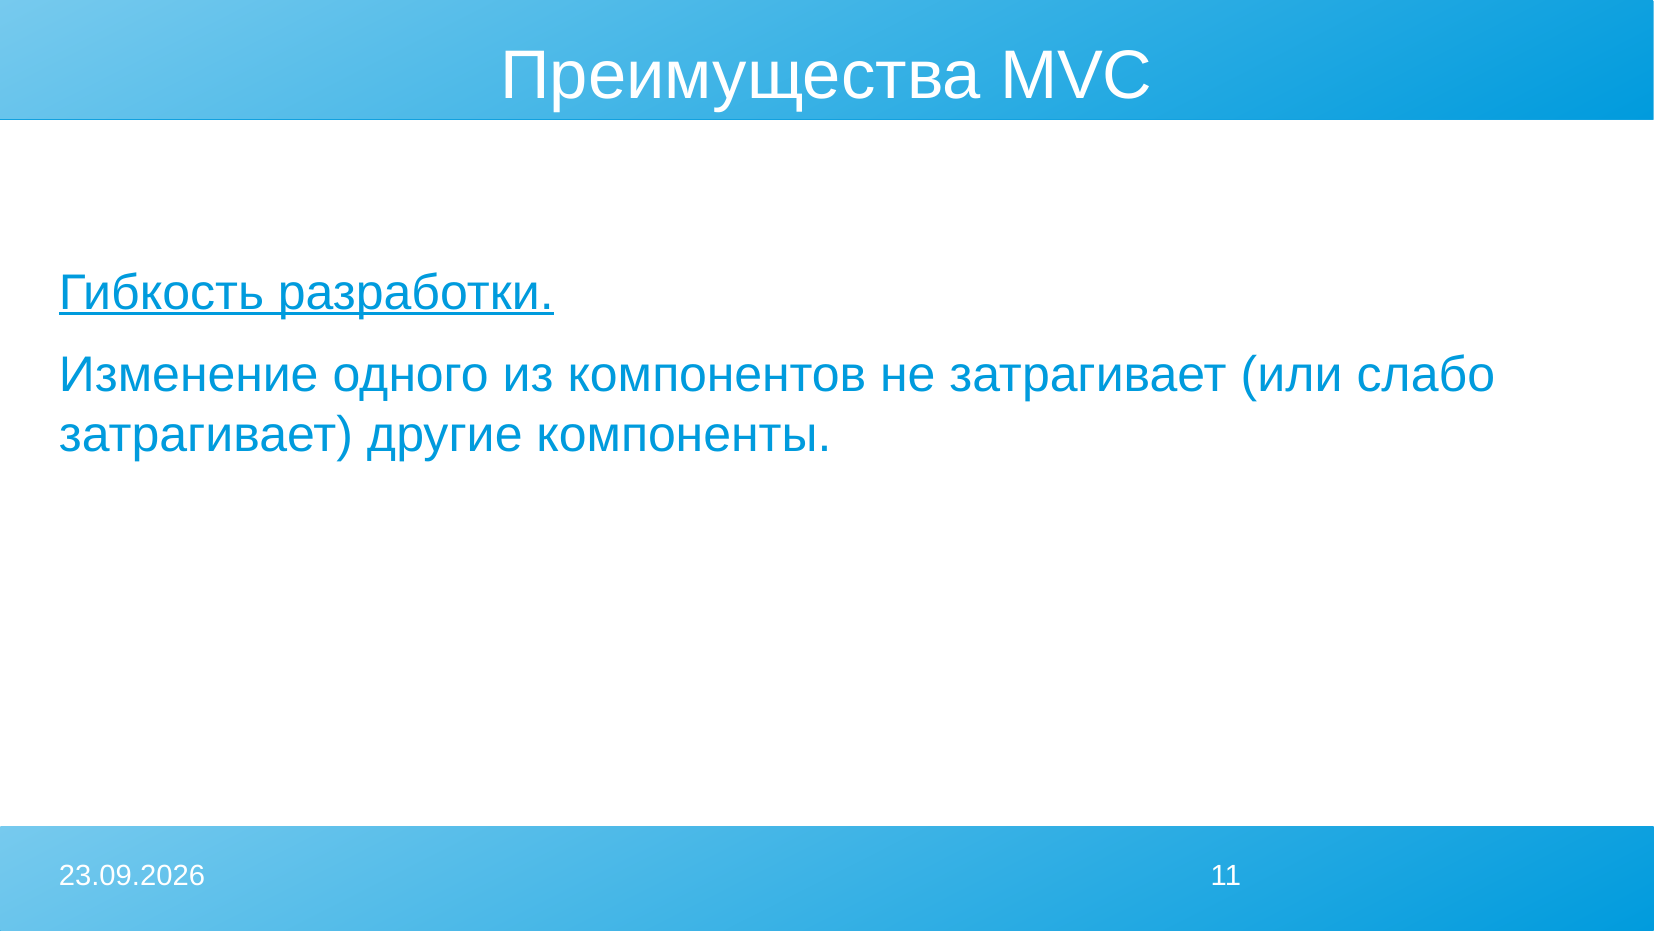

# Преимущества MVC
Гибкость разработки.
Изменение одного из компонентов не затрагивает (или слабо затрагивает) другие компоненты.